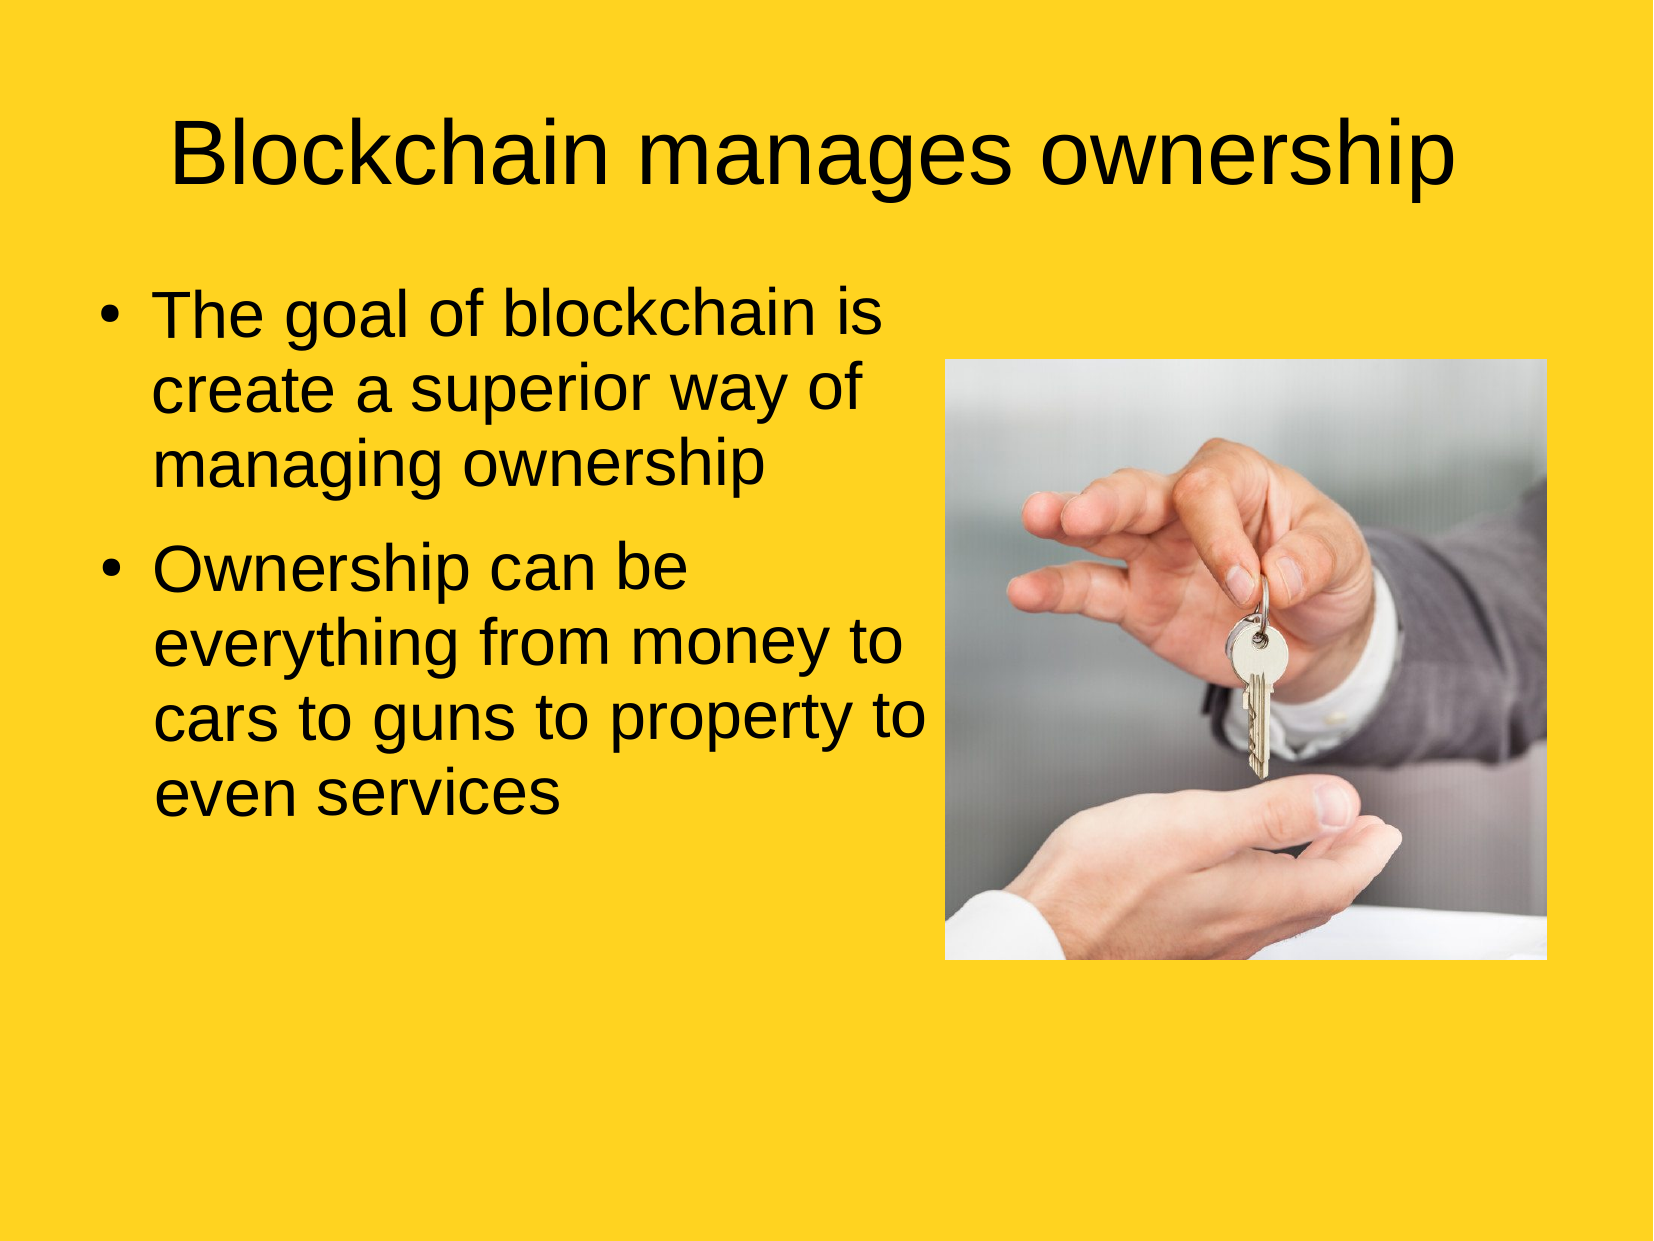

# Blockchain manages ownership
The goal of blockchain is create a superior way of managing ownership
Ownership can be everything from money to cars to guns to property to even services